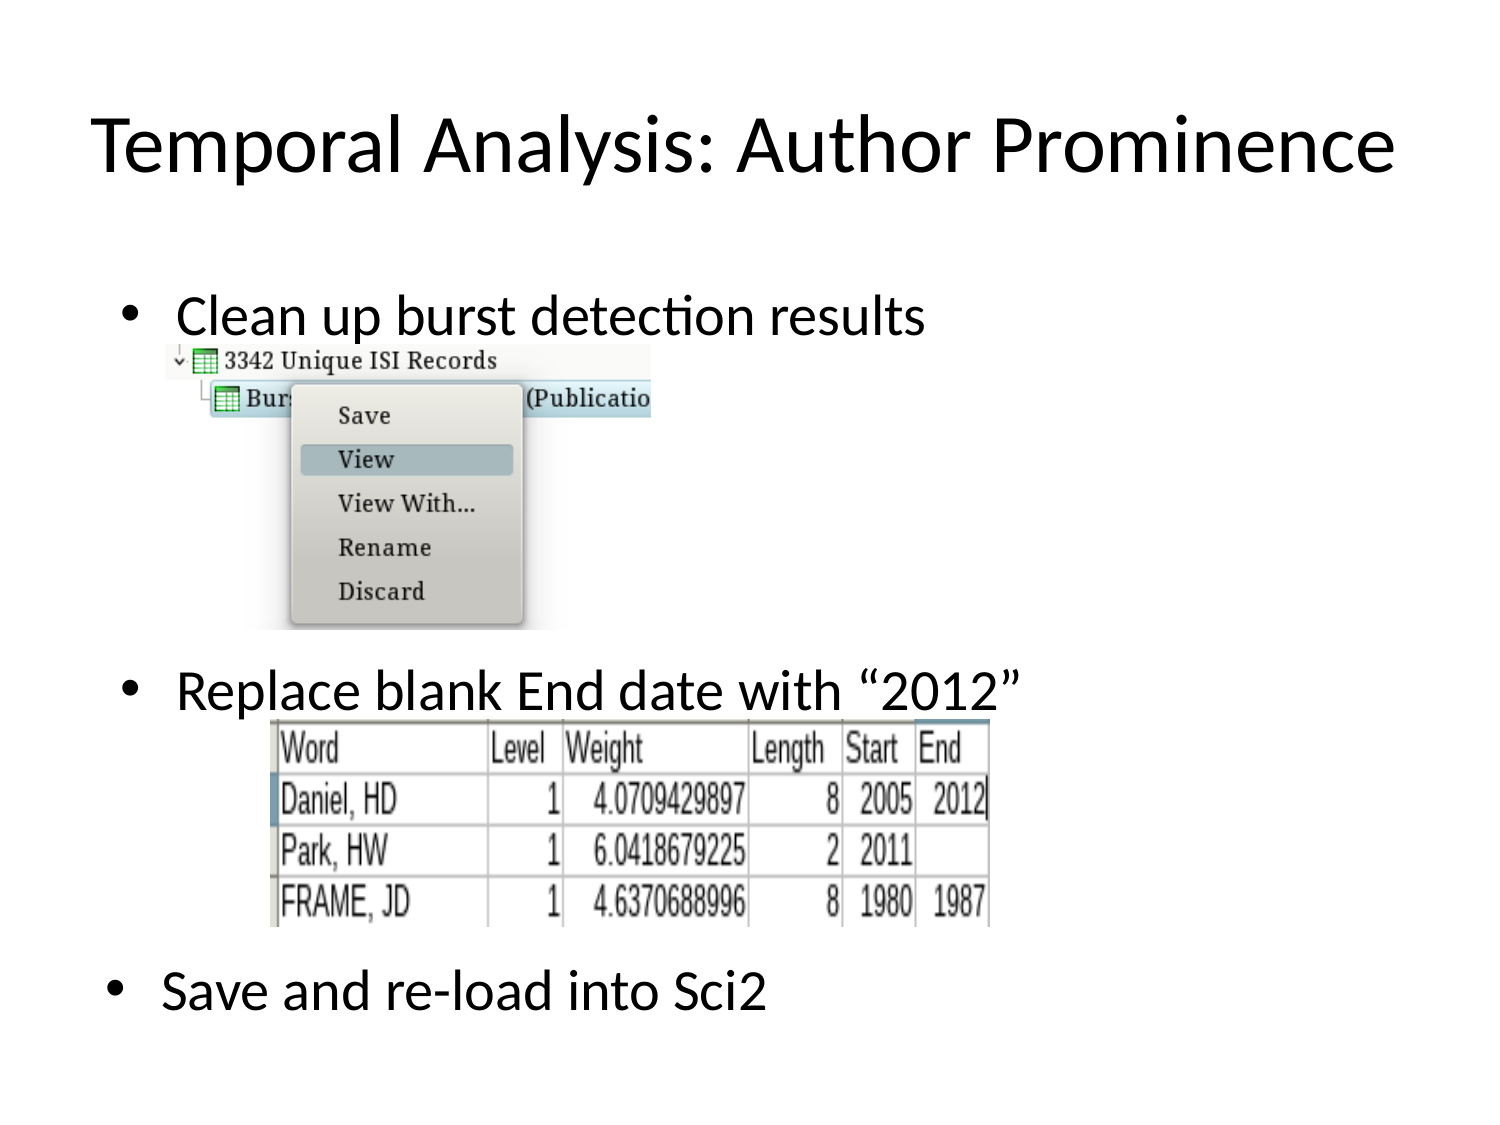

# Temporal Analysis: Author Prominence
Clean up burst detection results
Replace blank End date with “2012”
Save and re-load into Sci2